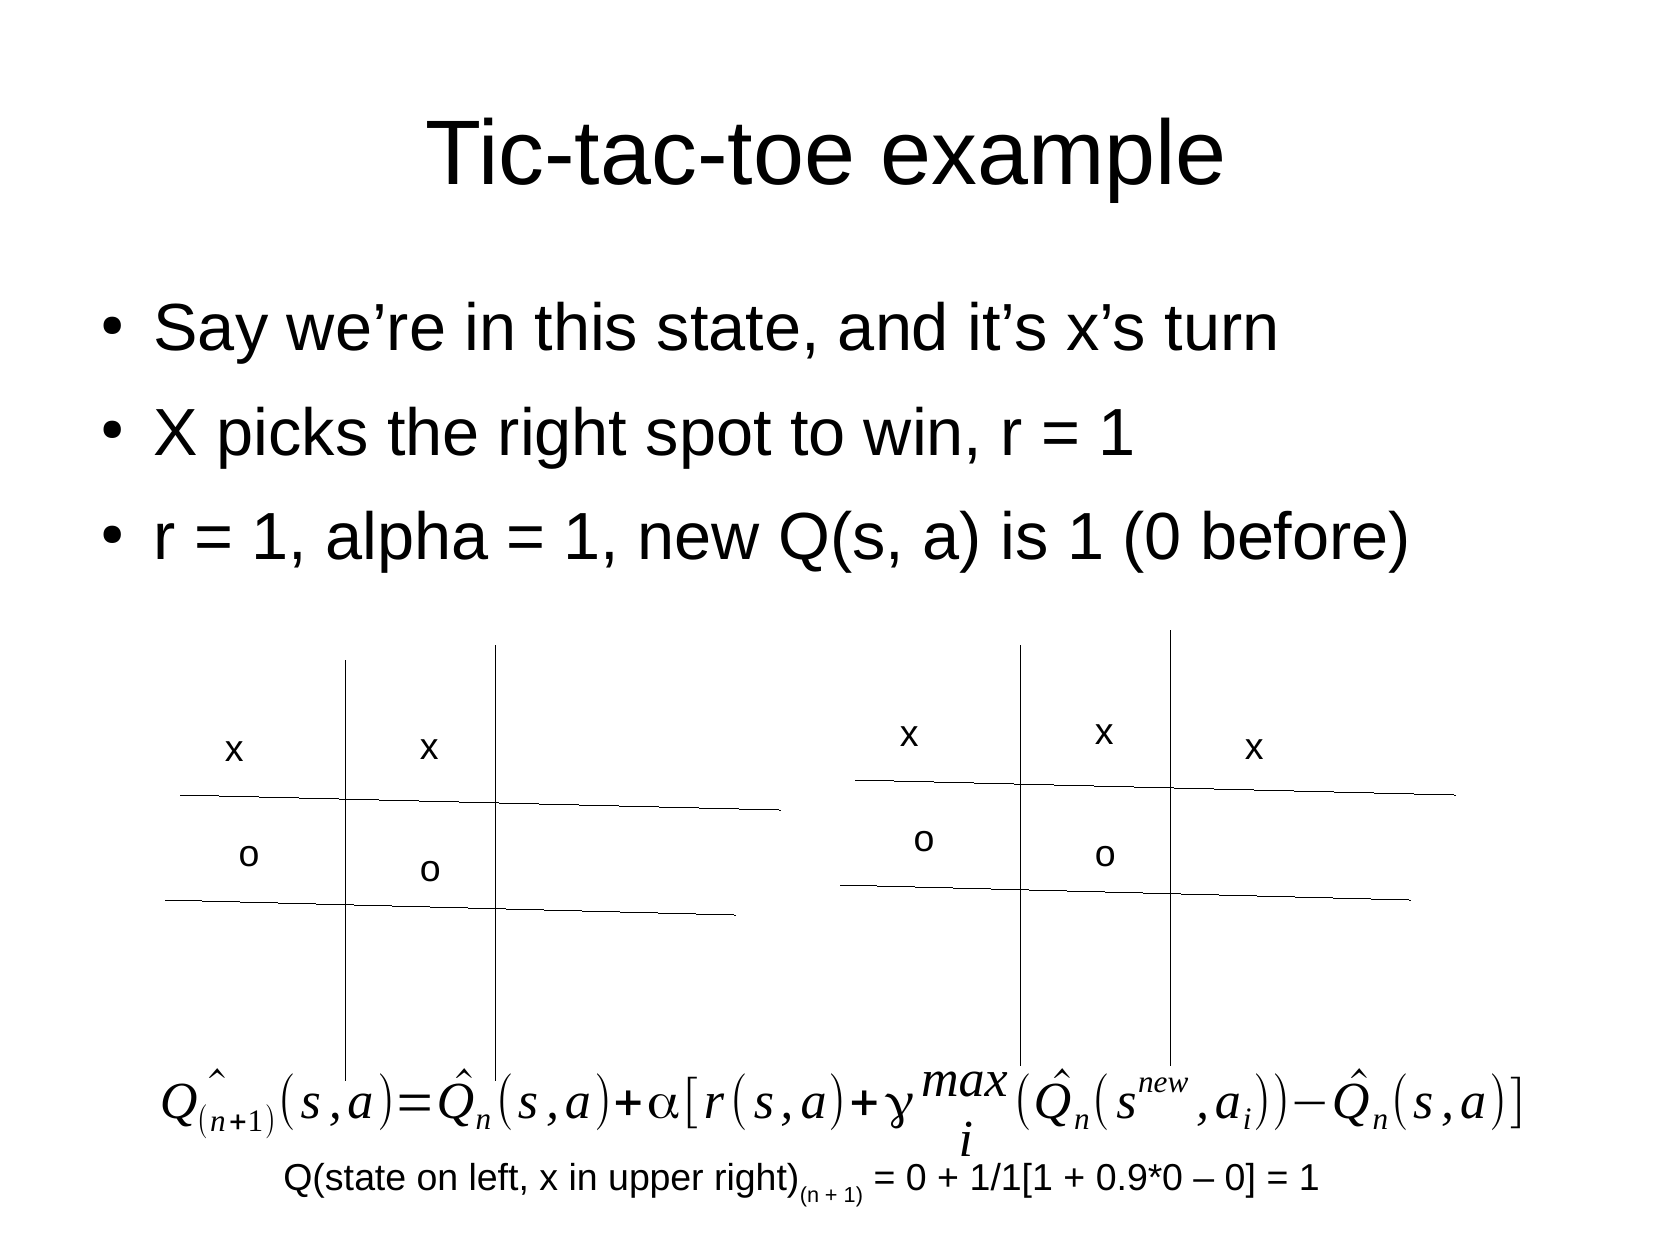

# Tic-tac-toe example
Say we’re in this state, and it’s x’s turn
X picks the right spot to win, r = 1
r = 1, alpha = 1, new Q(s, a) is 1 (0 before)
x
x
x
x
x
o
o
o
o
Q(state on left, x in upper right)(n + 1) = 0 + 1/1[1 + 0.9*0 – 0] = 1